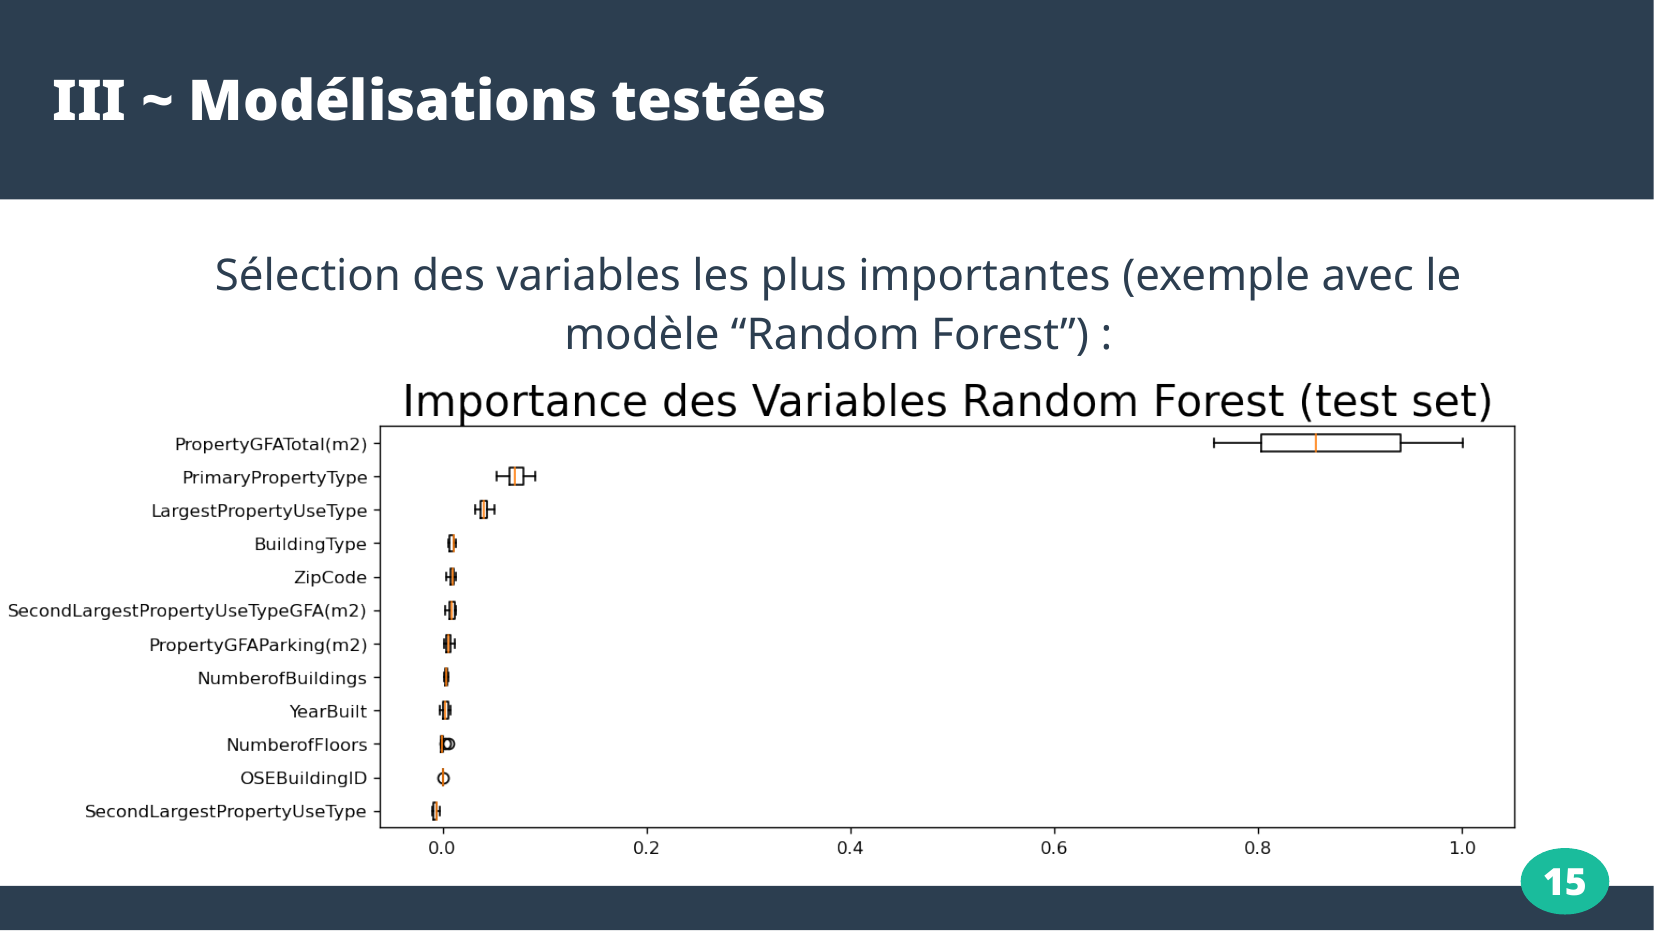

# III ~ Modélisations testées
Sélection des variables les plus importantes (exemple avec le modèle “Random Forest”) :
15